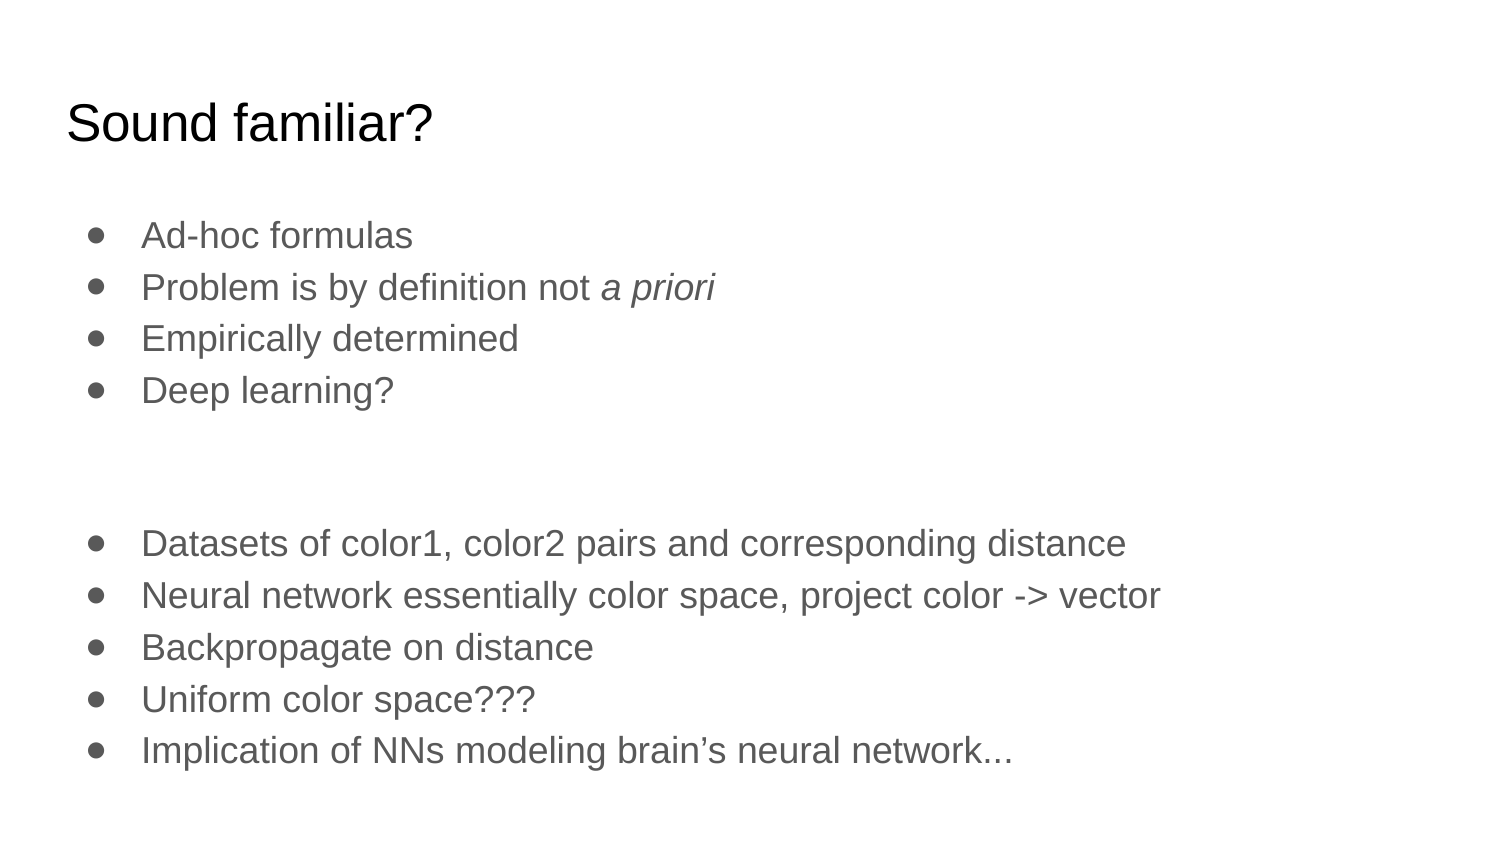

# Sound familiar?
Ad-hoc formulas
Problem is by definition not a priori
Empirically determined
Deep learning?
Datasets of color1, color2 pairs and corresponding distance
Neural network essentially color space, project color -> vector
Backpropagate on distance
Uniform color space???
Implication of NNs modeling brain’s neural network...